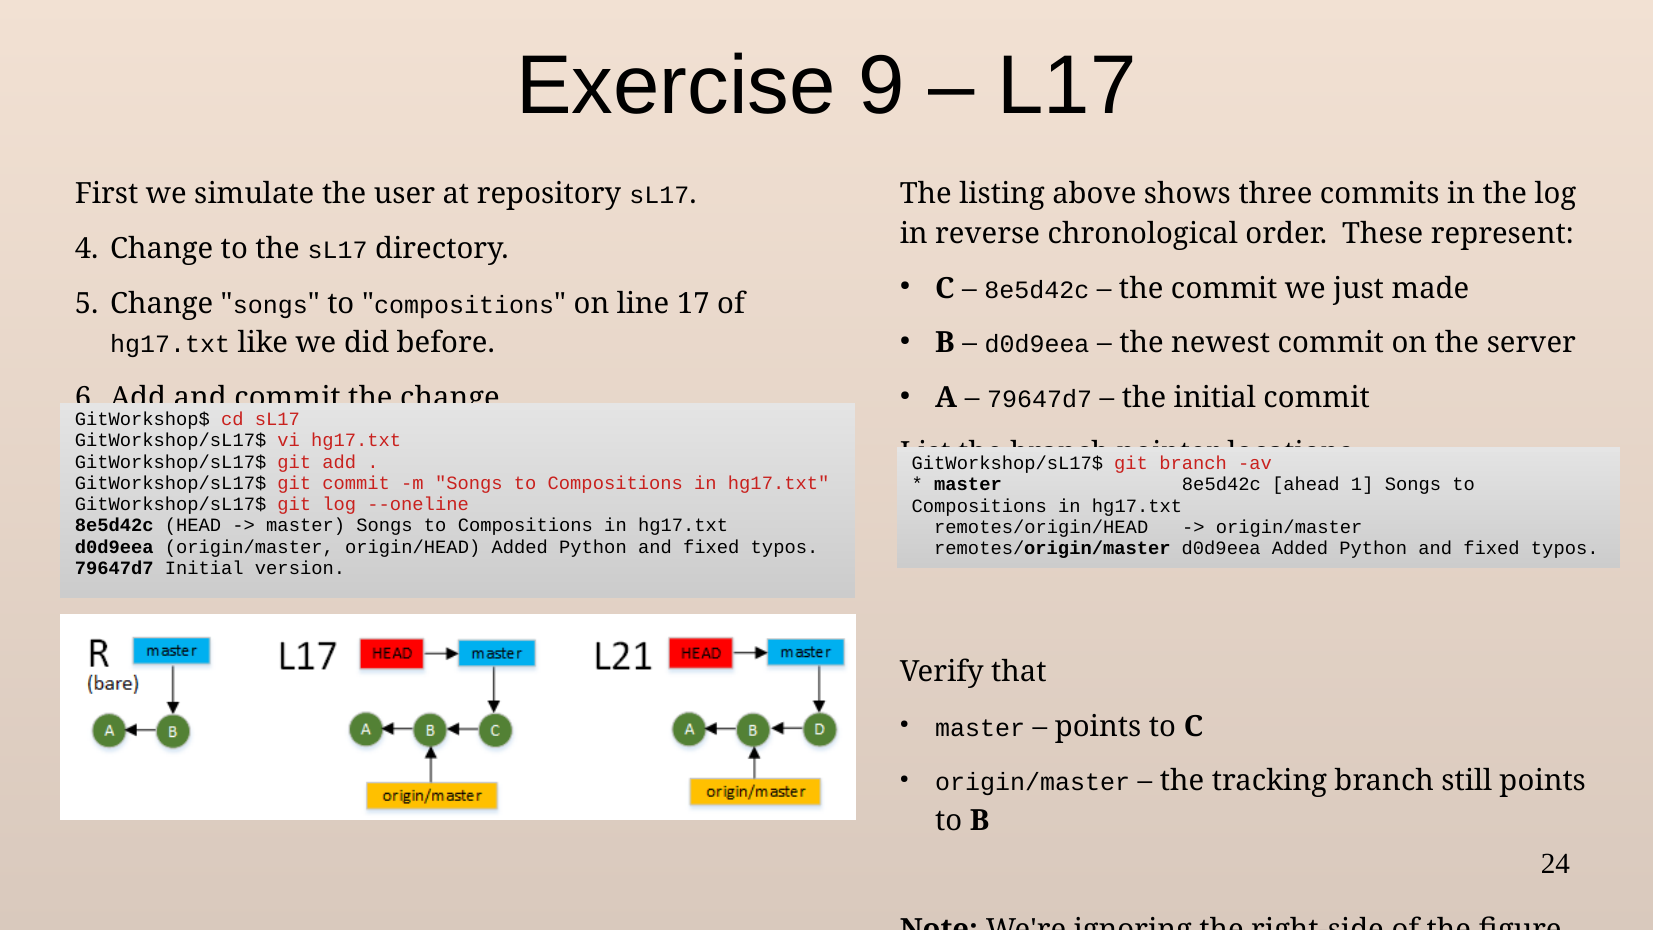

# Exercise 9 – L17
First we simulate the user at repository sL17.
Change to the sL17 directory.
Change "songs" to "compositions" on line 17 of hg17.txt like we did before.
Add and commit the change.
The listing above shows three commits in the log in reverse chronological order. These represent:
C – 8e5d42c – the commit we just made
B – d0d9eea – the newest commit on the server
A – 79647d7 – the initial commit
List the branch pointer locations.
Verify that
master – points to C
origin/master – the tracking branch still points to B
Note: We're ignoring the right-side of the figure for now.
GitWorkshop$ cd sL17
GitWorkshop/sL17$ vi hg17.txt
GitWorkshop/sL17$ git add .
GitWorkshop/sL17$ git commit -m "Songs to Compositions in hg17.txt"
GitWorkshop/sL17$ git log --oneline
8e5d42c (HEAD -> master) Songs to Compositions in hg17.txt
d0d9eea (origin/master, origin/HEAD) Added Python and fixed typos.
79647d7 Initial version.
GitWorkshop/sL17$ git branch -av
* master 8e5d42c [ahead 1] Songs to Compositions in hg17.txt
 remotes/origin/HEAD -> origin/master
 remotes/origin/master d0d9eea Added Python and fixed typos.
24